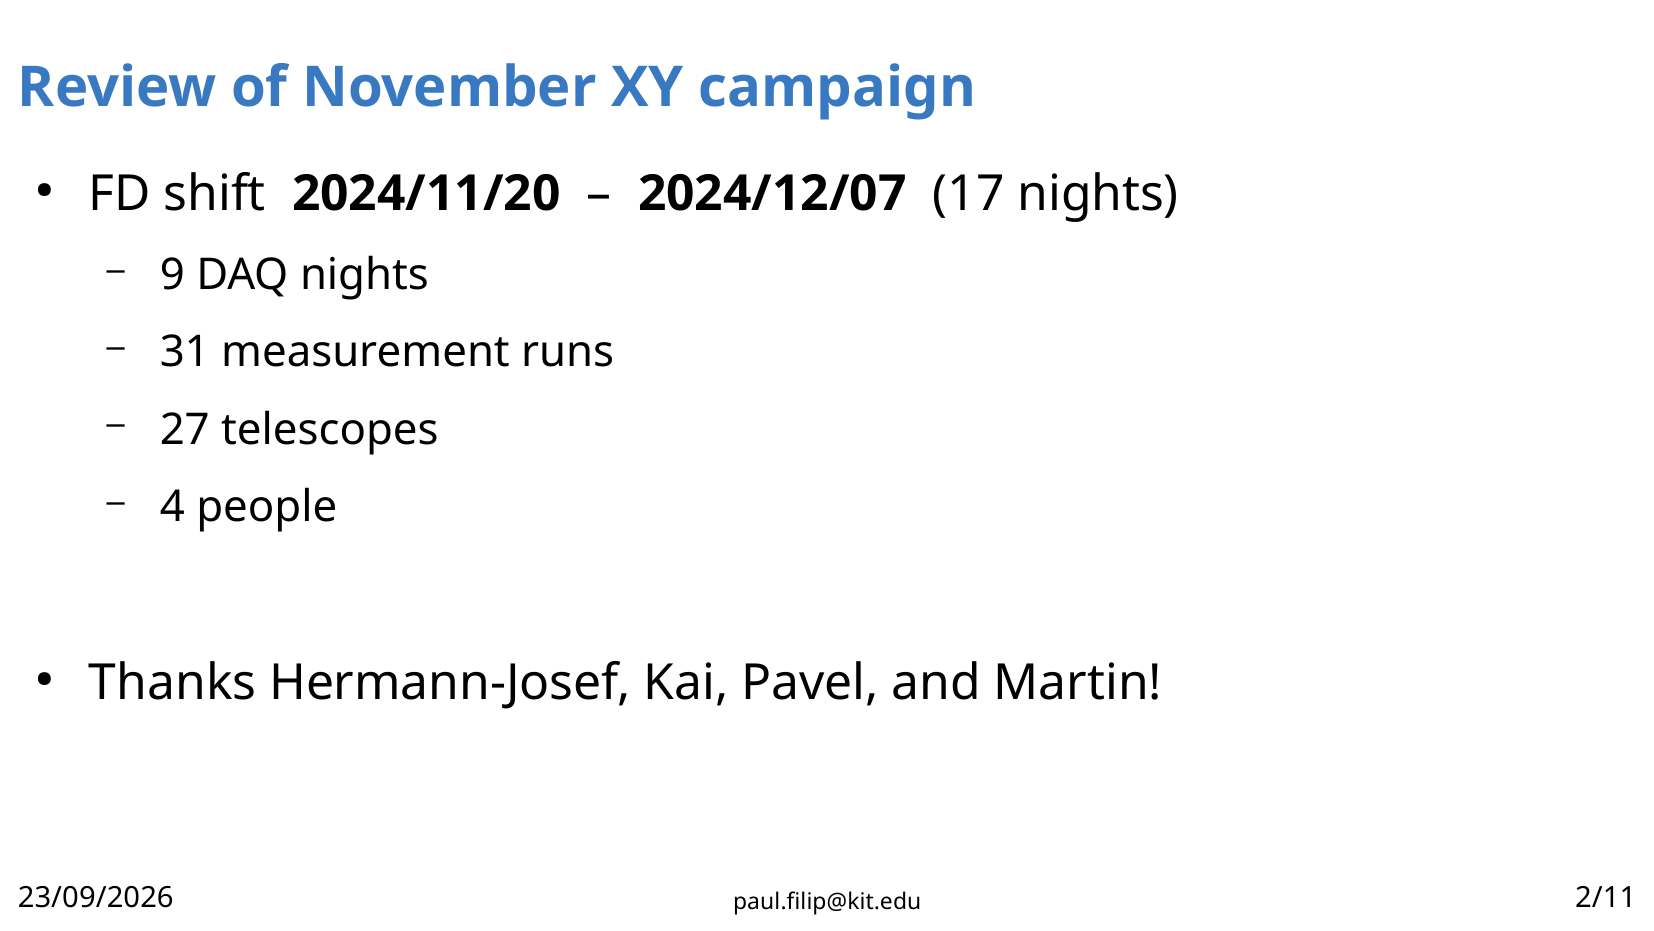

# Review of November XY campaign
FD shift 2024/11/20 – 2024/12/07 (17 nights)
9 DAQ nights
31 measurement runs
27 telescopes
4 people
Thanks Hermann-Josef, Kai, Pavel, and Martin!
paul.filip@kit.edu
2